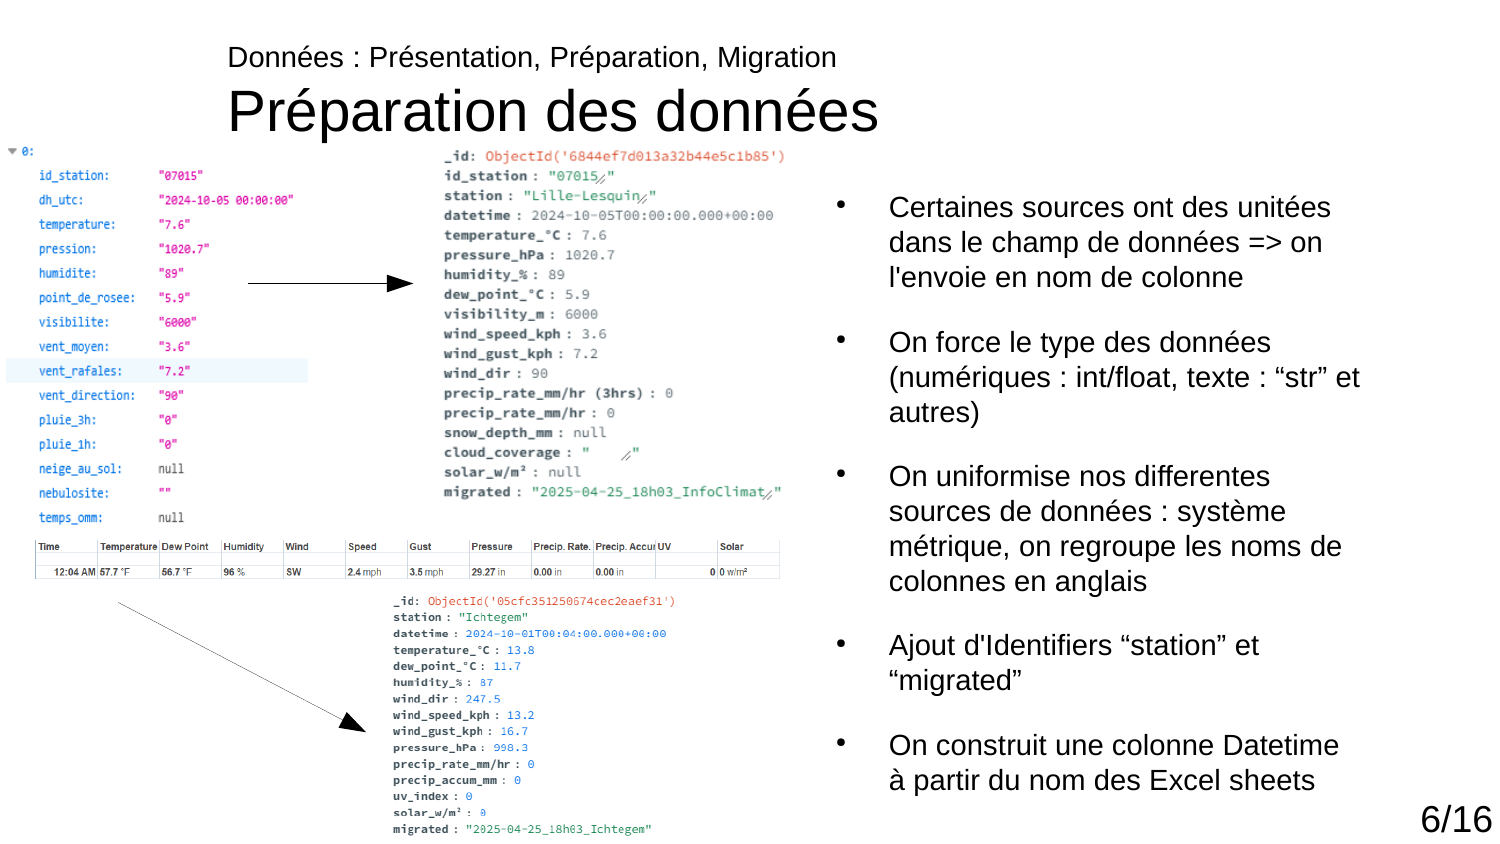

# Données : Présentation, Préparation, Migration Préparation des données
Certaines sources ont des unitées dans le champ de données => on l'envoie en nom de colonne
On force le type des données (numériques : int/float, texte : “str” et autres)
On uniformise nos differentes sources de données : système métrique, on regroupe les noms de colonnes en anglais
Ajout d'Identifiers “station” et “migrated”
On construit une colonne Datetime à partir du nom des Excel sheets
6/16